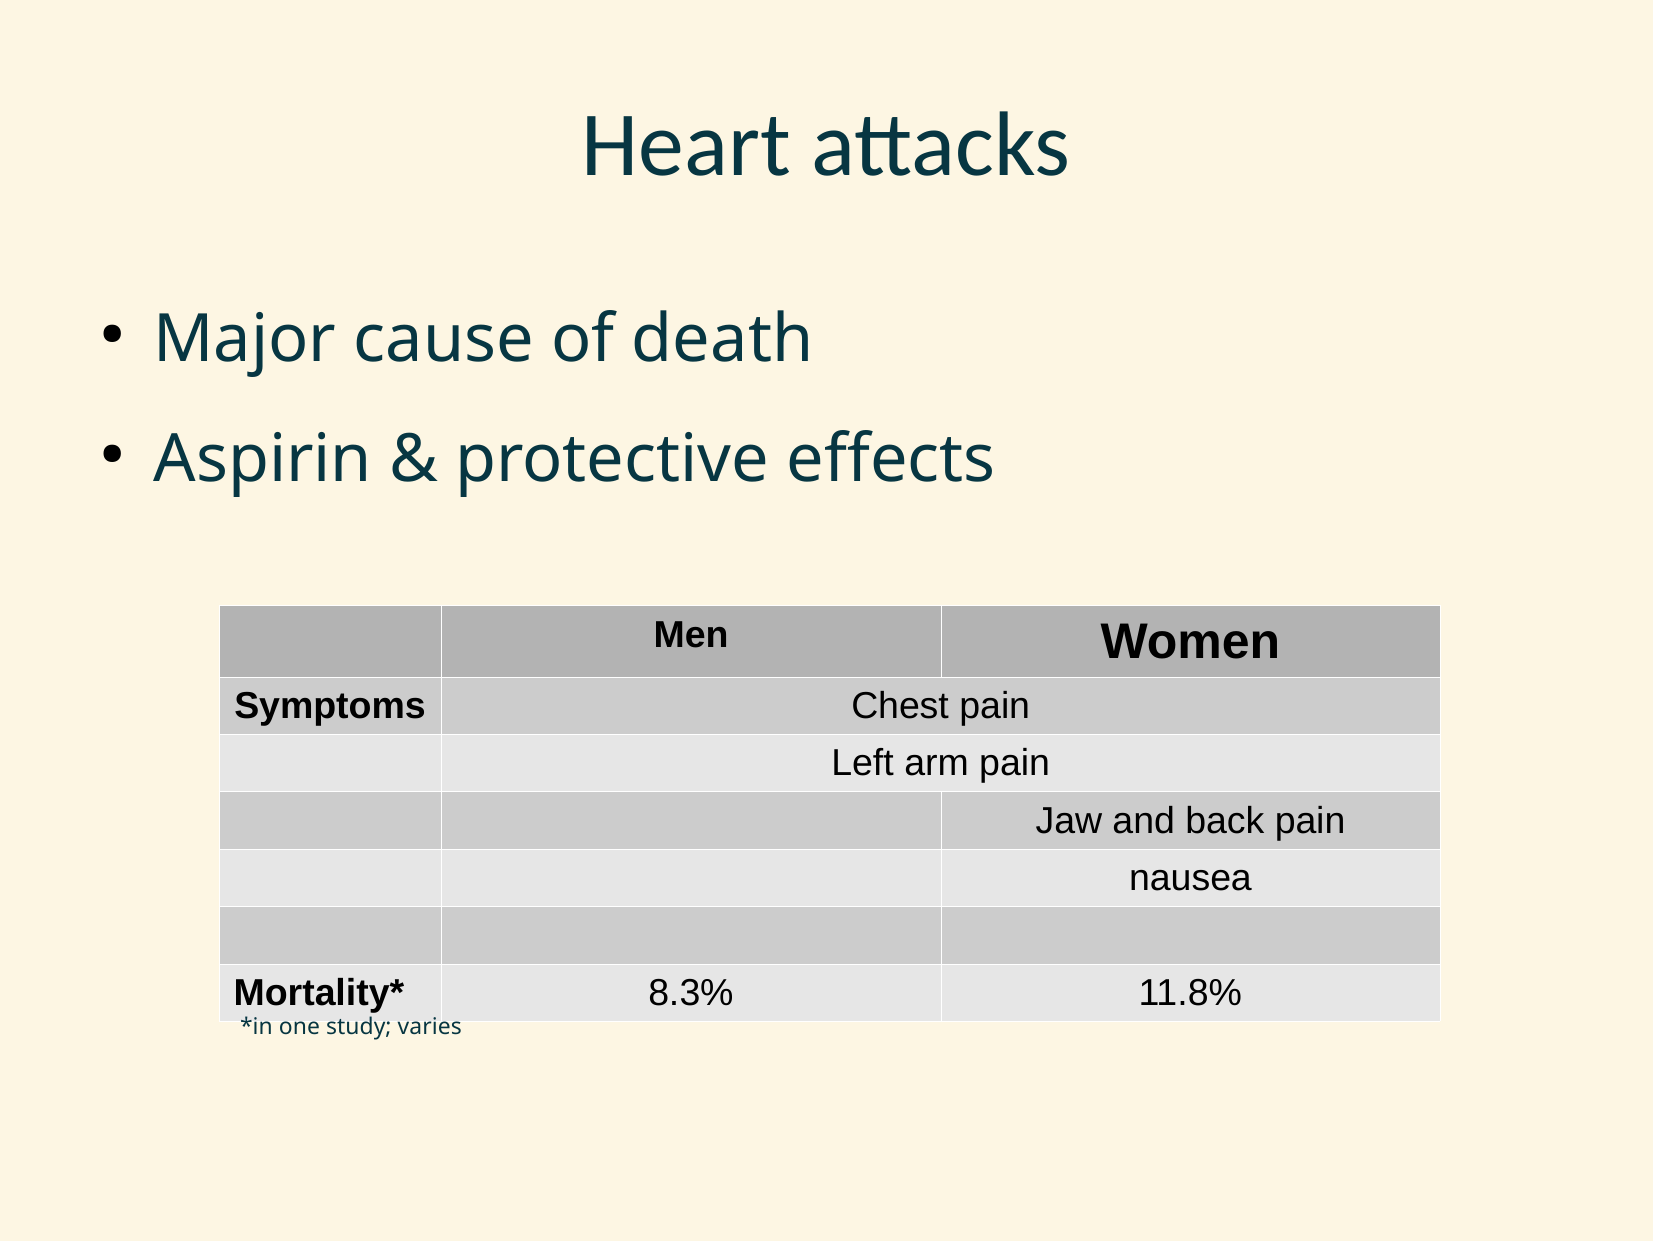

# Heart attacks
Major cause of death
Aspirin & protective effects
| | Men | Women |
| --- | --- | --- |
| Symptoms | Chest pain | |
| | Left arm pain | |
| | | Jaw and back pain |
| | | nausea |
| | | |
| Mortality\* | 8.3% | 11.8% |
*in one study; varies